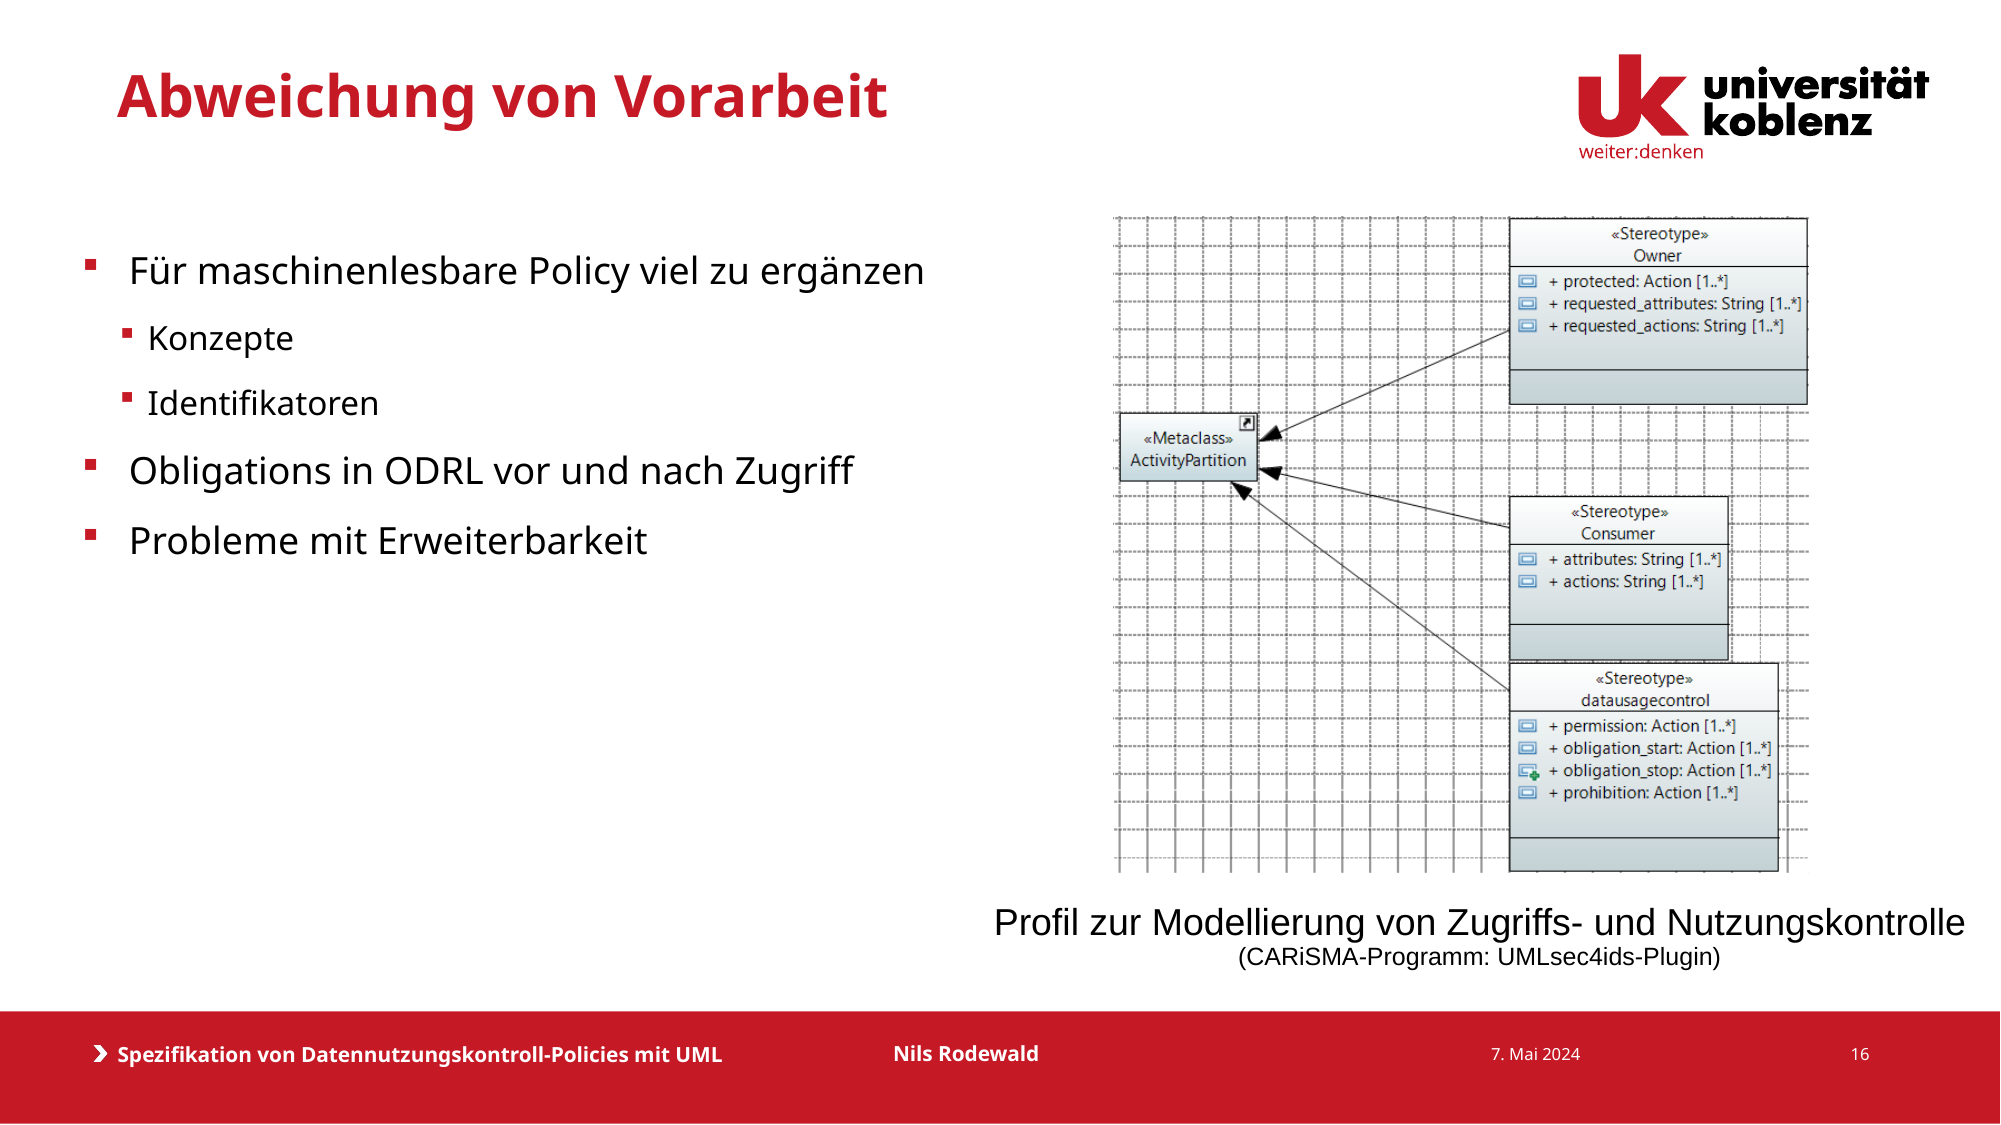

# Abweichung von Vorarbeit
Für maschinenlesbare Policy viel zu ergänzen
Konzepte
Identifikatoren
Obligations in ODRL vor und nach Zugriff
Probleme mit Erweiterbarkeit
Profil zur Modellierung von Zugriffs- und Nutzungskontrolle
(CARiSMA-Programm: UMLsec4ids-Plugin)